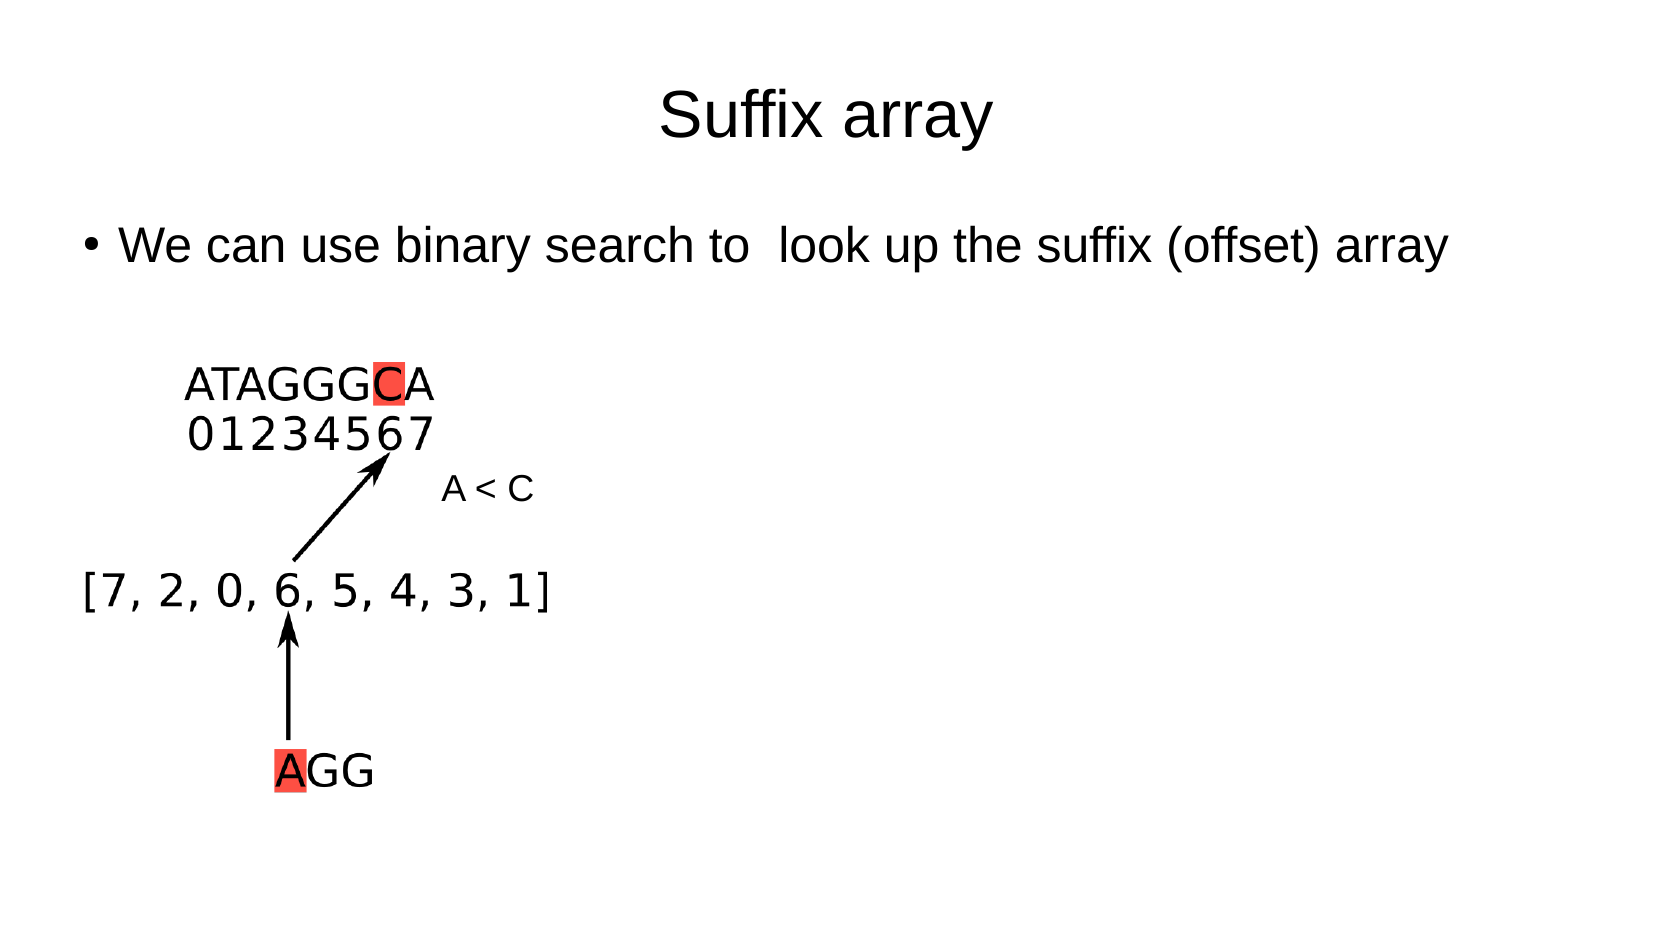

# Suffix array
We can use binary search to look up the suffix (offset) array
A < C